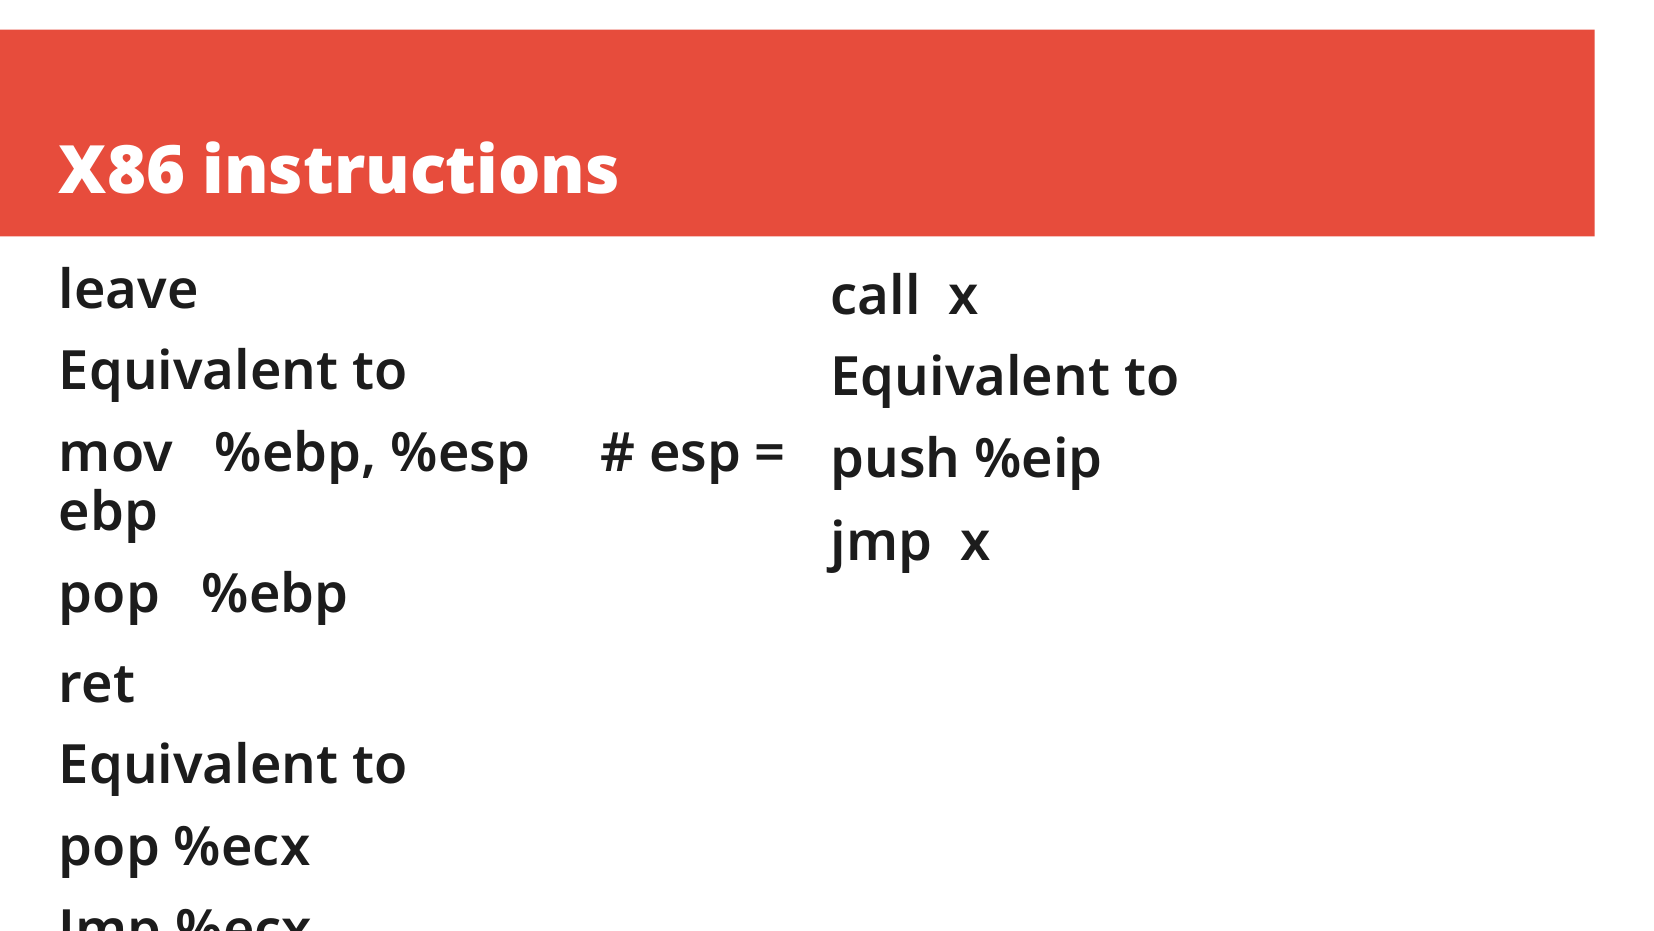

# X86 instructions
leave
Equivalent to
mov %ebp, %esp # esp = ebp
pop %ebp
ret
Equivalent to
pop %ecx
Jmp %ecx
call x
Equivalent to
push %eip
jmp x
9